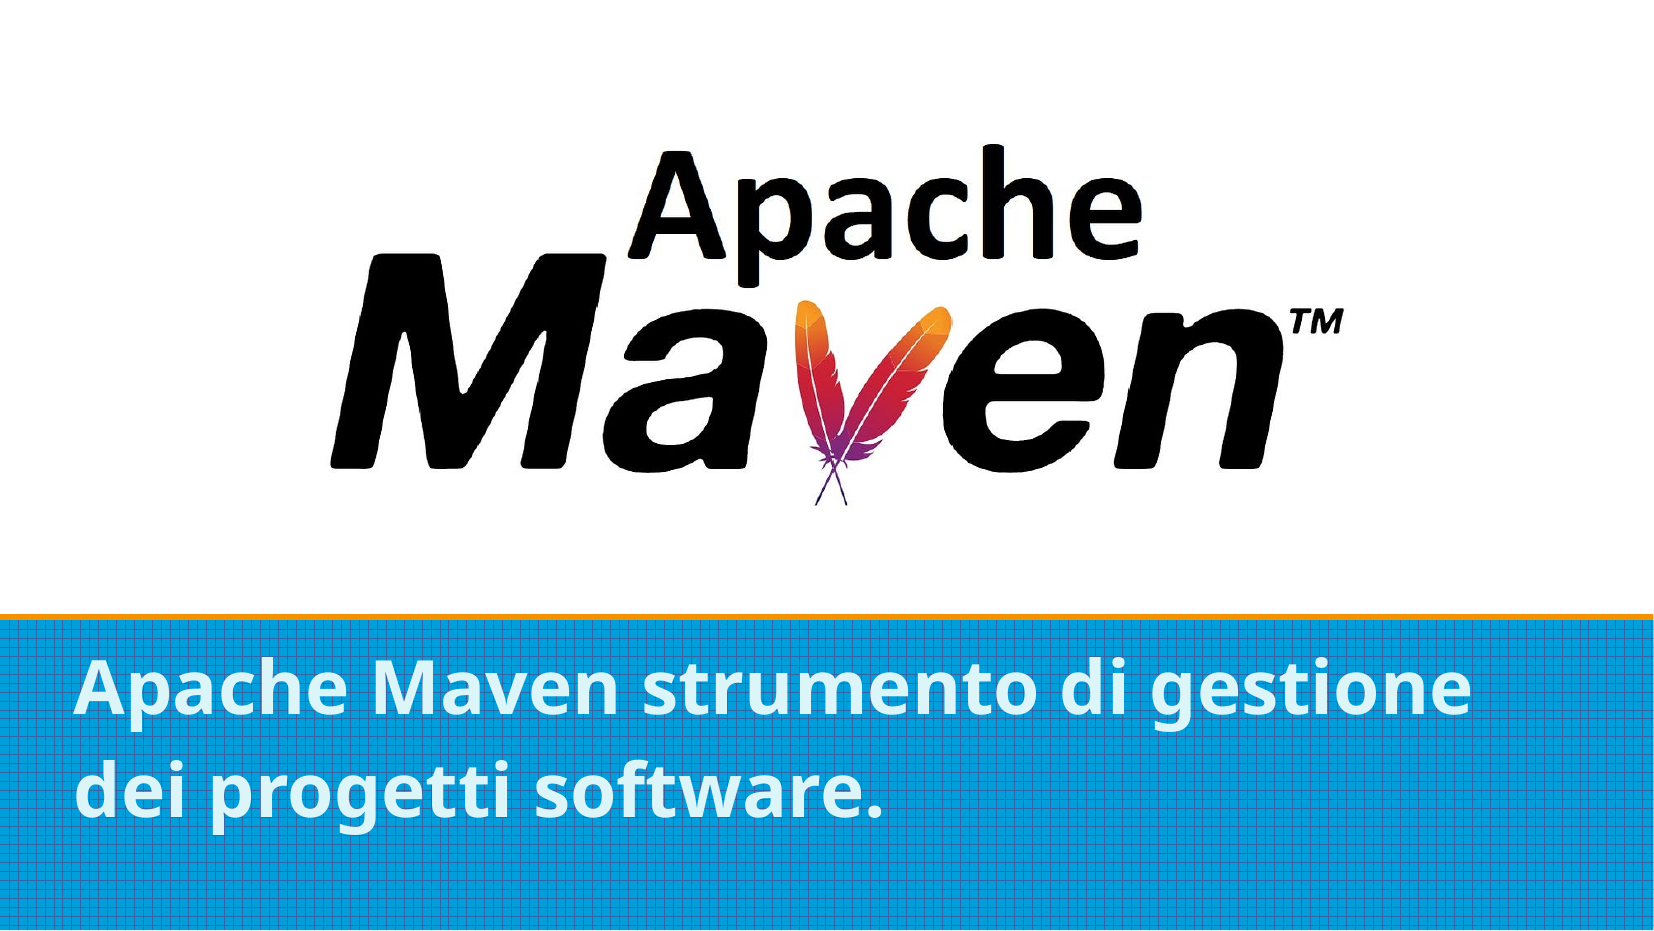

# Apache Maven strumento di gestione dei progetti software.